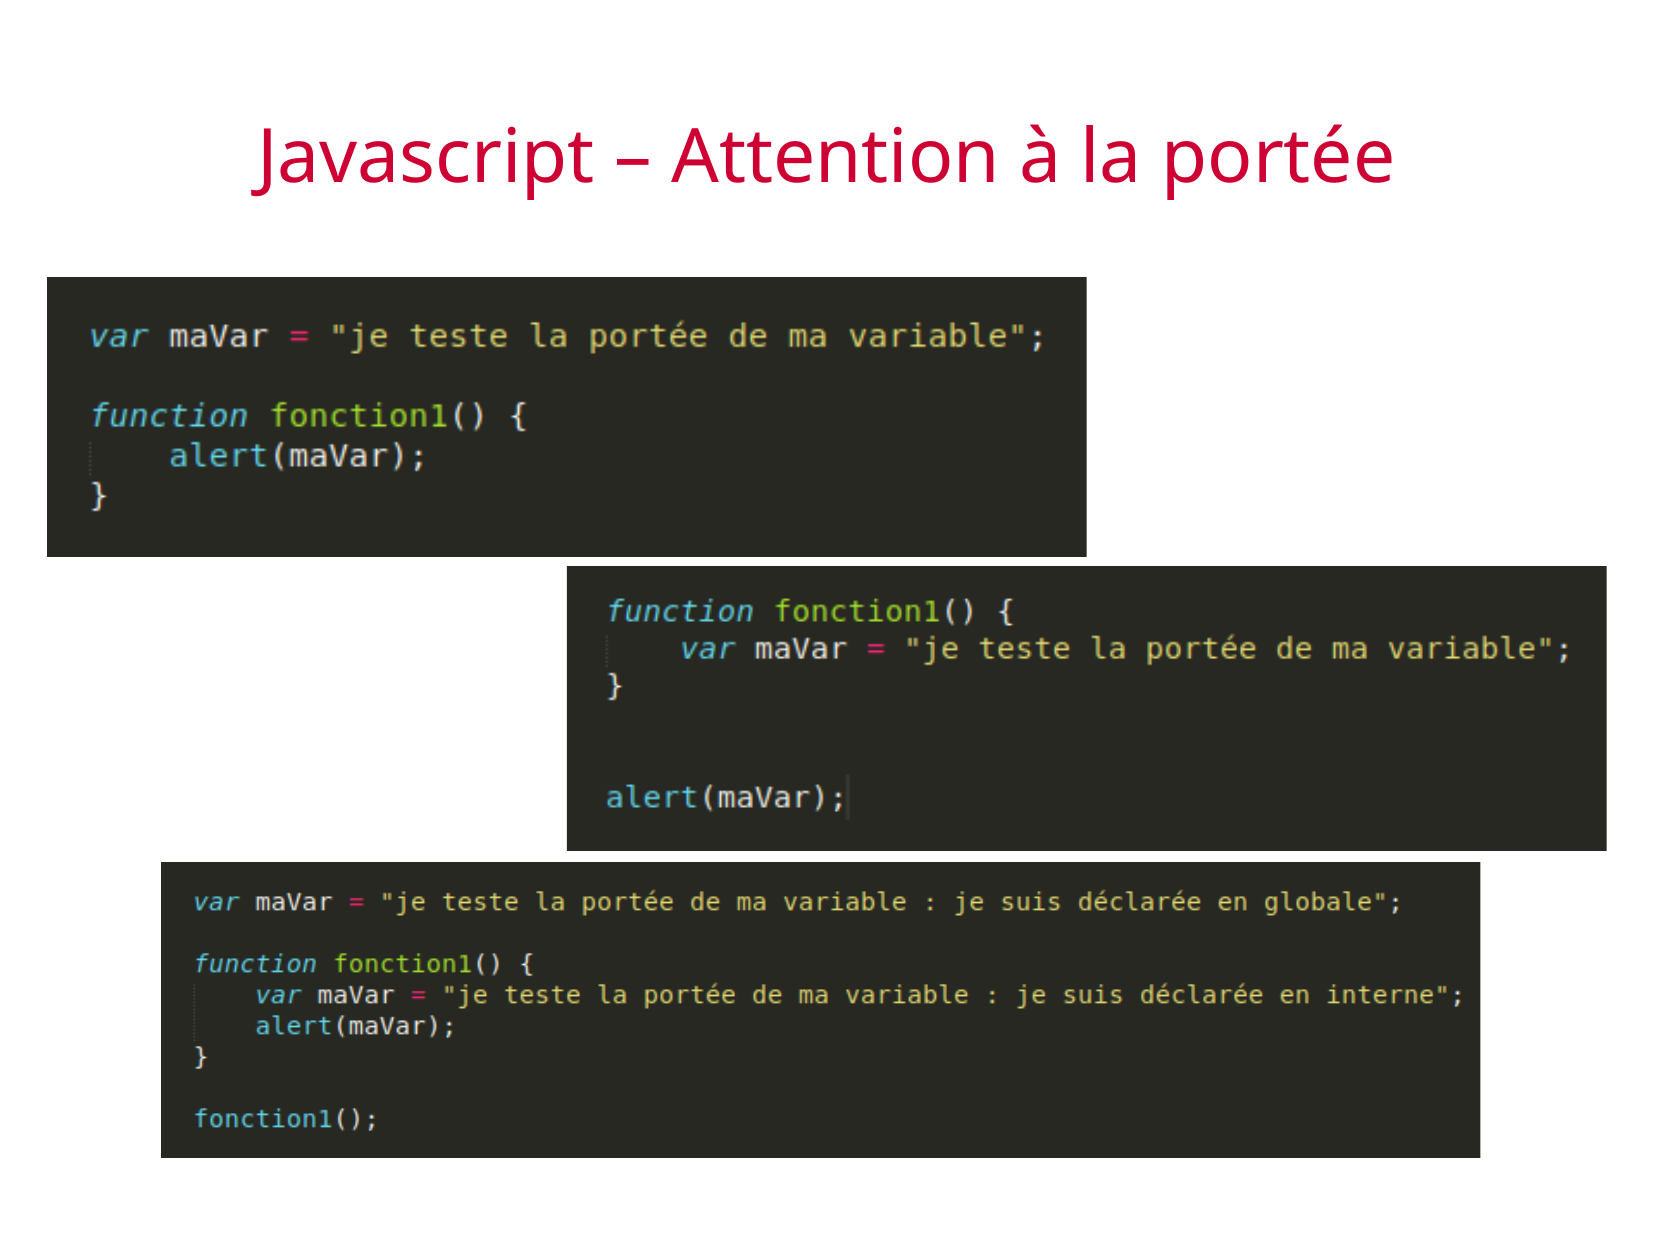

# Javascript – Attention à la portée